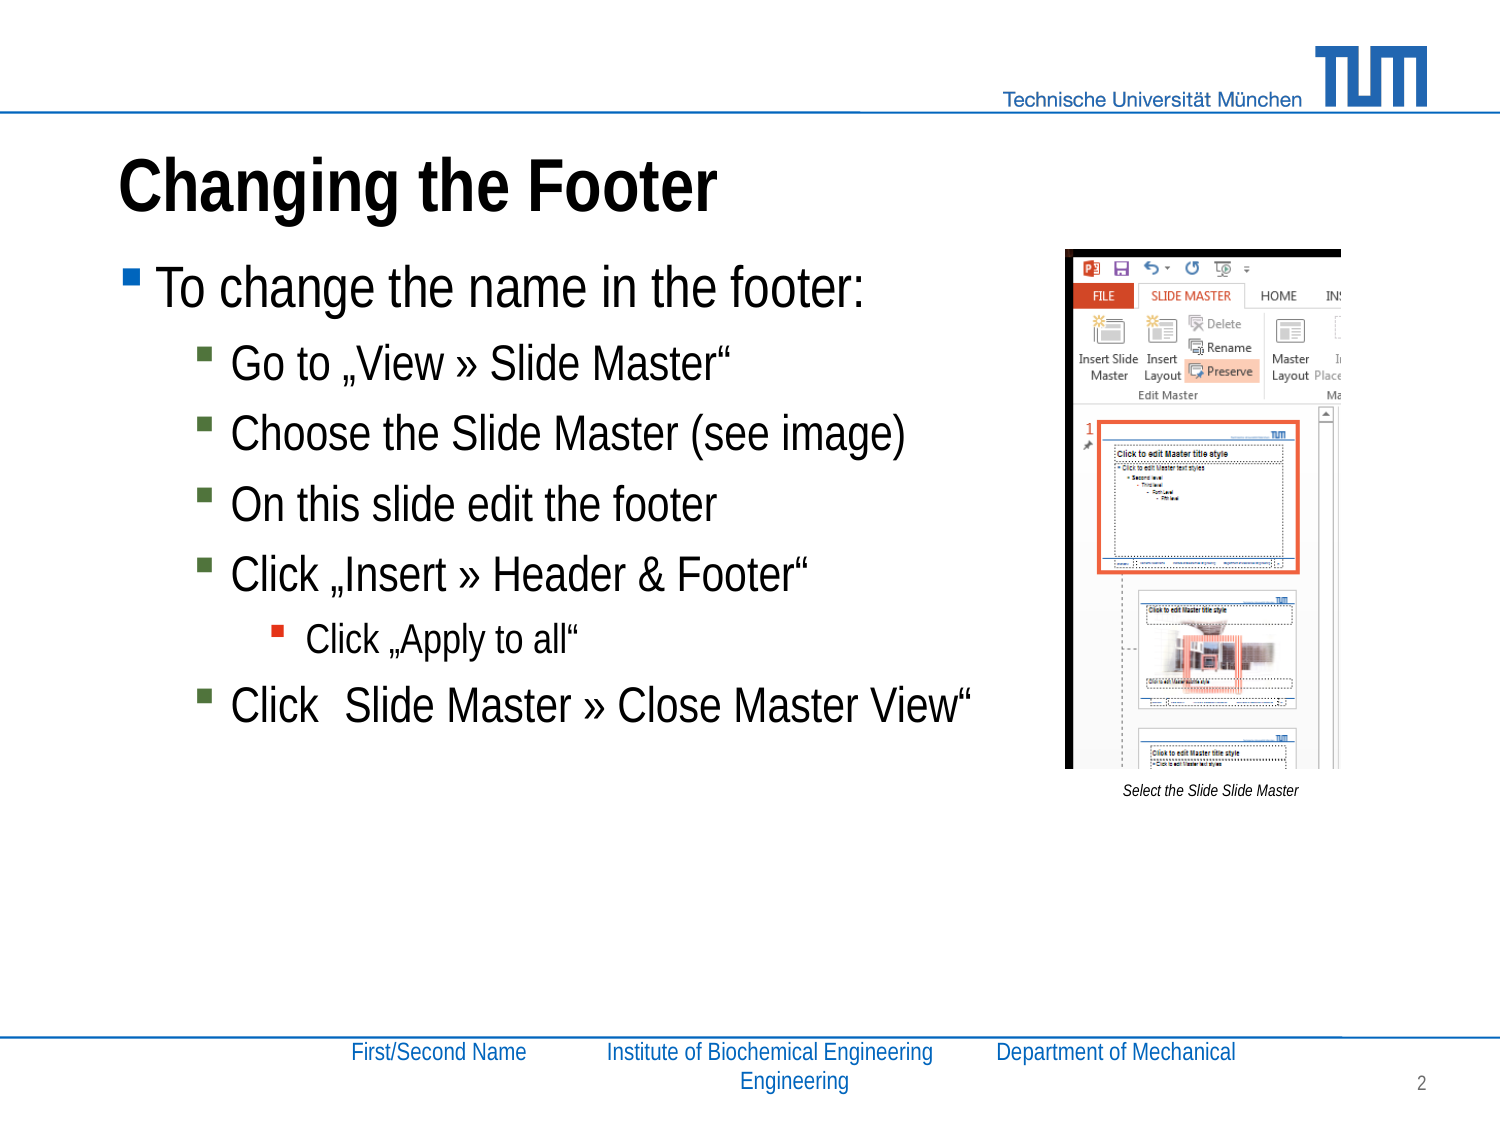

# Changing the Footer
To change the name in the footer:
Go to „View » Slide Master“
Choose the Slide Master (see image)
On this slide edit the footer
Click „Insert » Header & Footer“
Click „Apply to all“
Click „Slide Master » Close Master View“
Select the Slide Slide Master
First/Second Name Institute of Biochemical Engineering Department of Mechanical Engineering